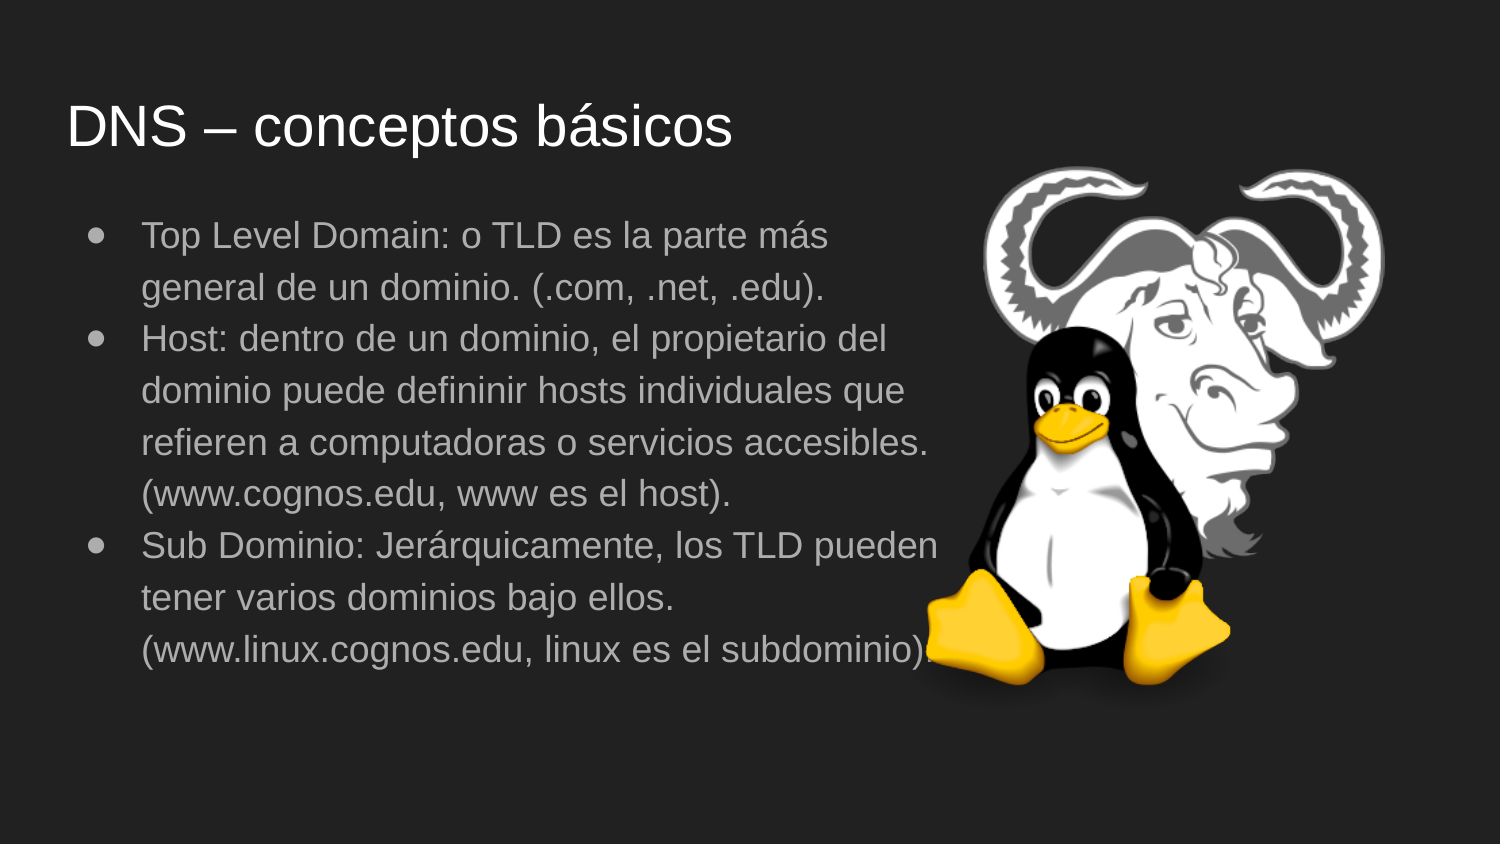

# DNS – conceptos básicos
Top Level Domain: o TLD es la parte más general de un dominio. (.com, .net, .edu).
Host: dentro de un dominio, el propietario del dominio puede defininir hosts individuales que refieren a computadoras o servicios accesibles. (www.cognos.edu, www es el host).
Sub Dominio: Jerárquicamente, los TLD pueden tener varios dominios bajo ellos. (www.linux.cognos.edu, linux es el subdominio).